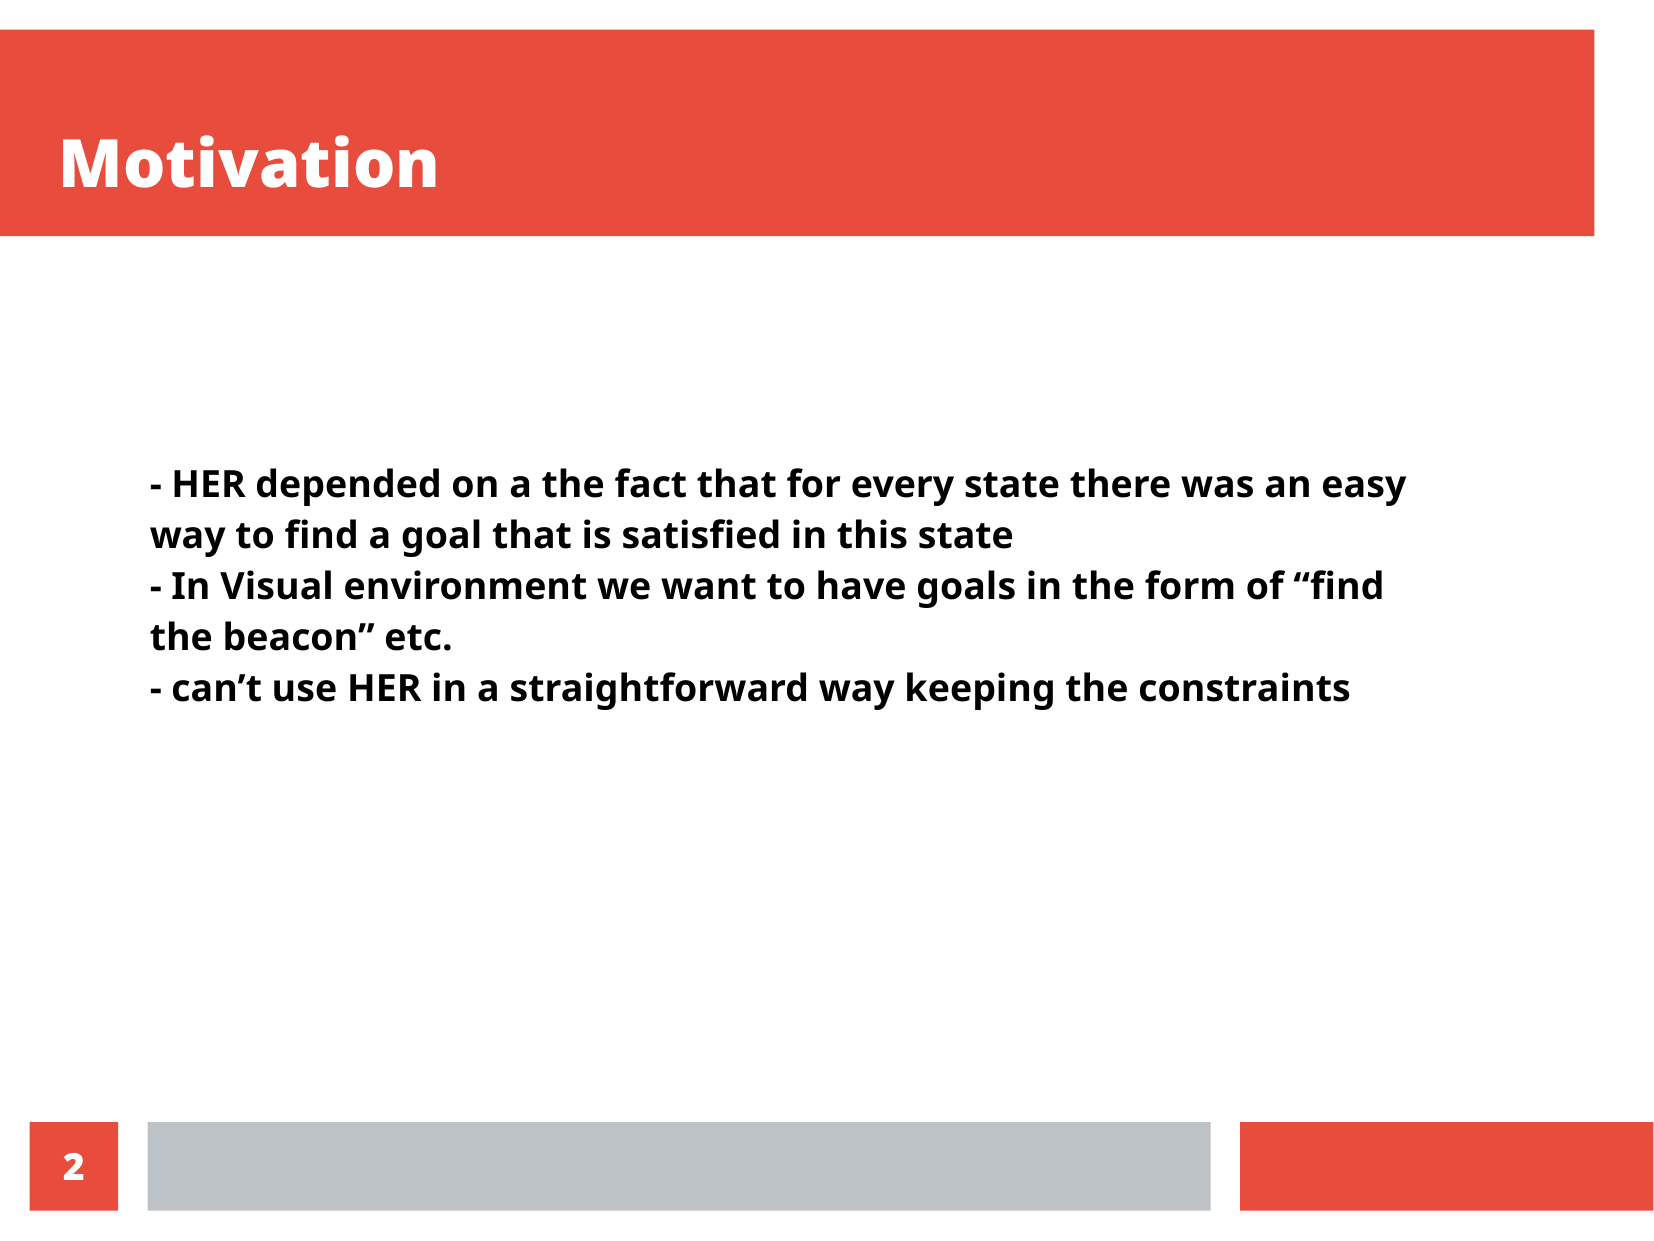

# Motivation
- HER depended on a the fact that for every state there was an easy way to find a goal that is satisfied in this state
- In Visual environment we want to have goals in the form of “find the beacon” etc.
- can’t use HER in a straightforward way keeping the constraints
2